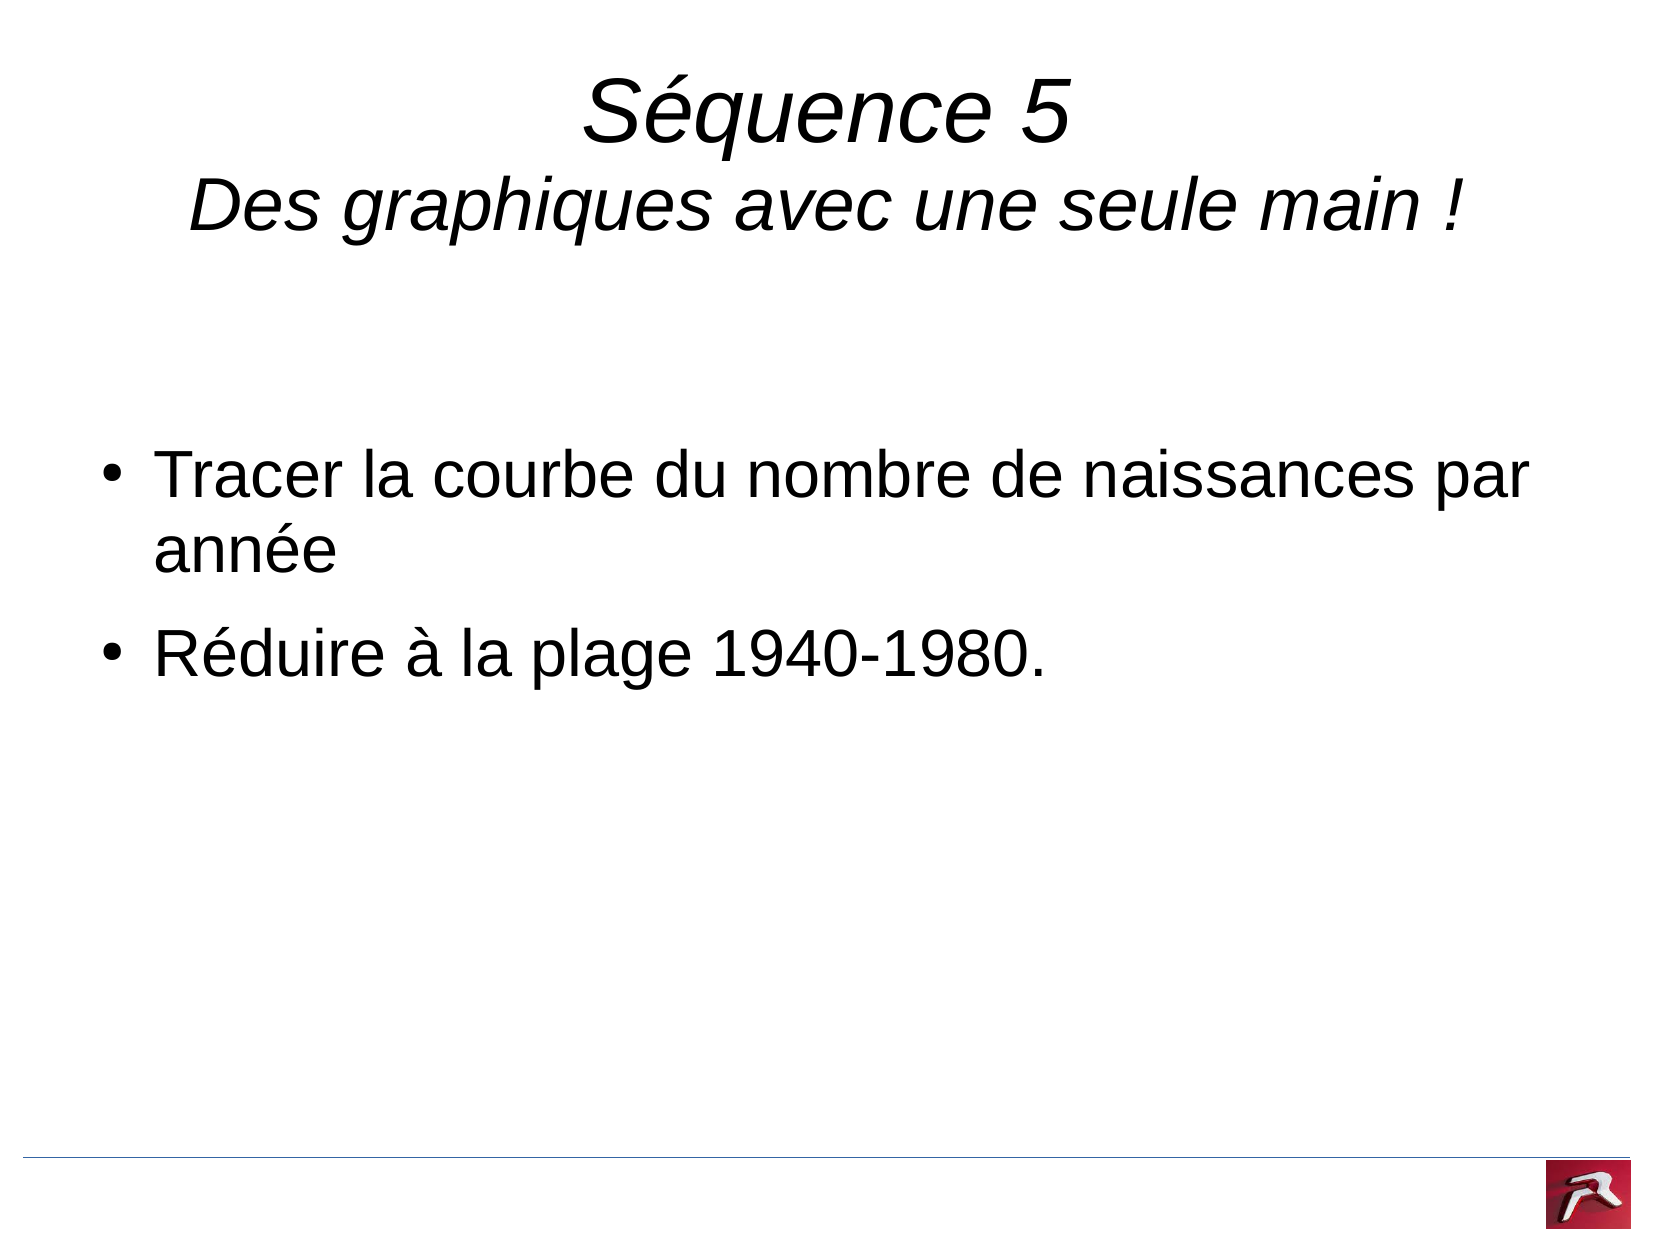

# Séquence 5 Des graphiques avec une seule main !
Tracer la courbe du nombre de naissances par année
Réduire à la plage 1940-1980.